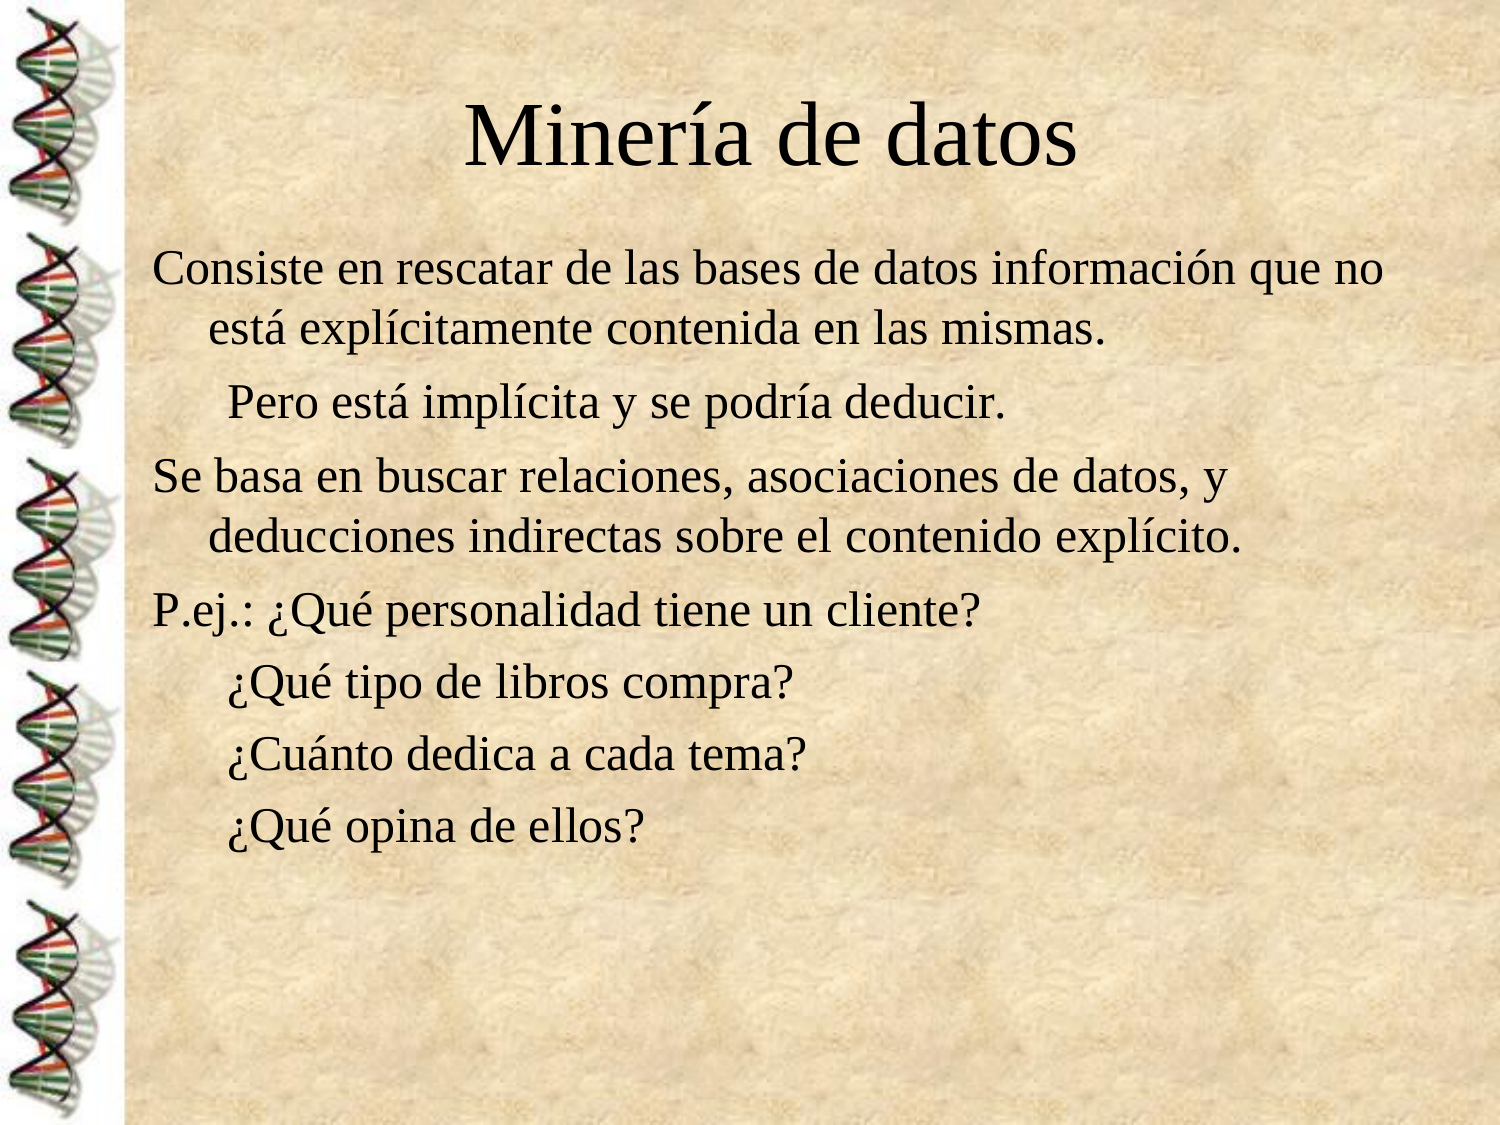

# Minería de datos
Consiste en rescatar de las bases de datos información que no está explícitamente contenida en las mismas.
Pero está implícita y se podría deducir.
Se basa en buscar relaciones, asociaciones de datos, y deducciones indirectas sobre el contenido explícito.
P.ej.: ¿Qué personalidad tiene un cliente?
¿Qué tipo de libros compra?
¿Cuánto dedica a cada tema?
¿Qué opina de ellos?